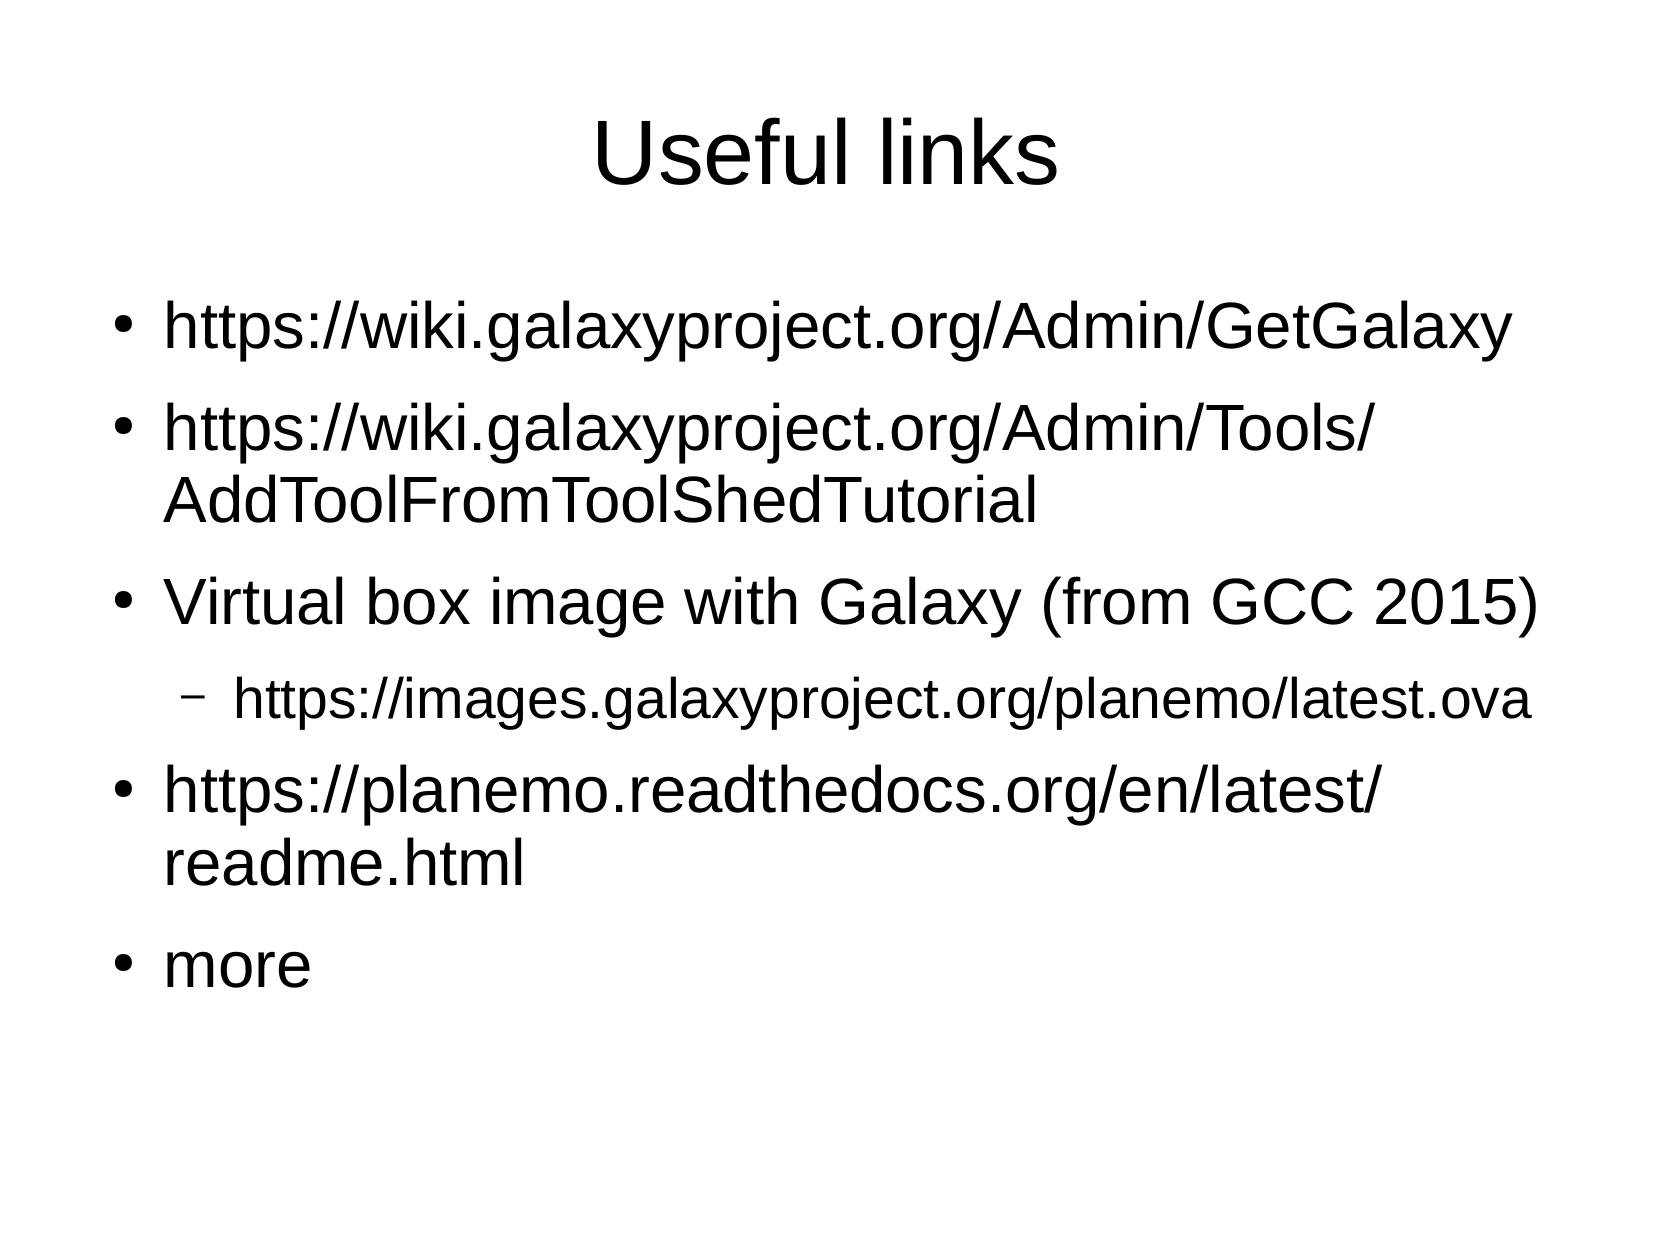

# Useful links
https://wiki.galaxyproject.org/Admin/GetGalaxy
https://wiki.galaxyproject.org/Admin/Tools/AddToolFromToolShedTutorial
Virtual box image with Galaxy (from GCC 2015)
https://images.galaxyproject.org/planemo/latest.ova
https://planemo.readthedocs.org/en/latest/readme.html
more